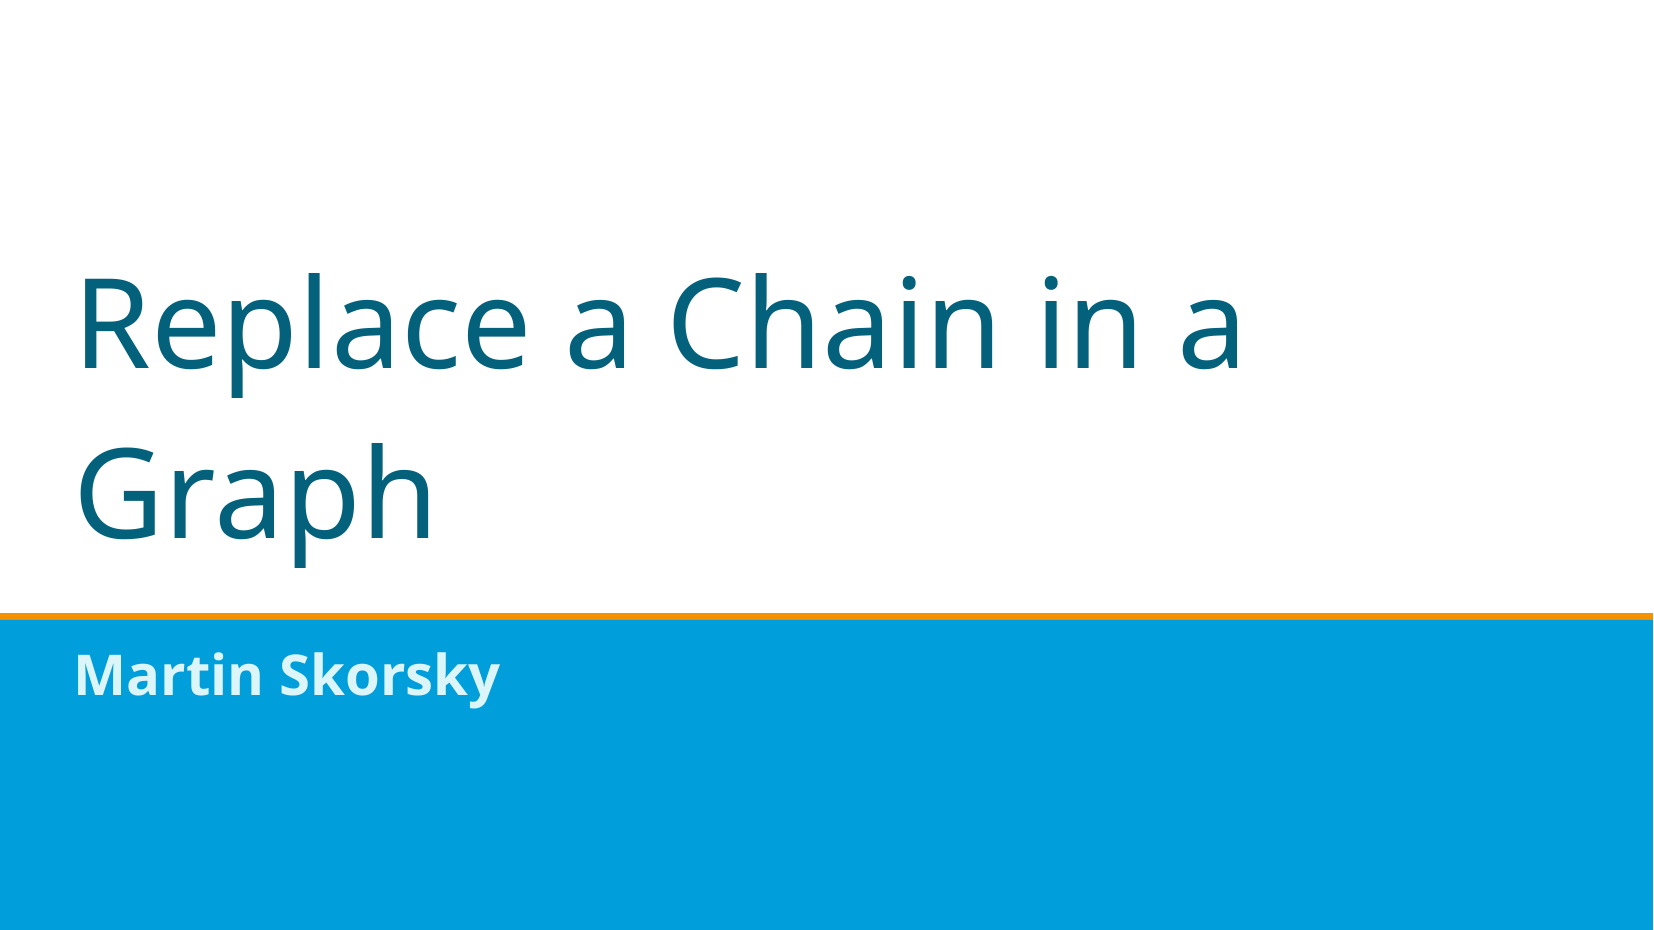

# Replace a Chain in a Graph
Martin Skorsky